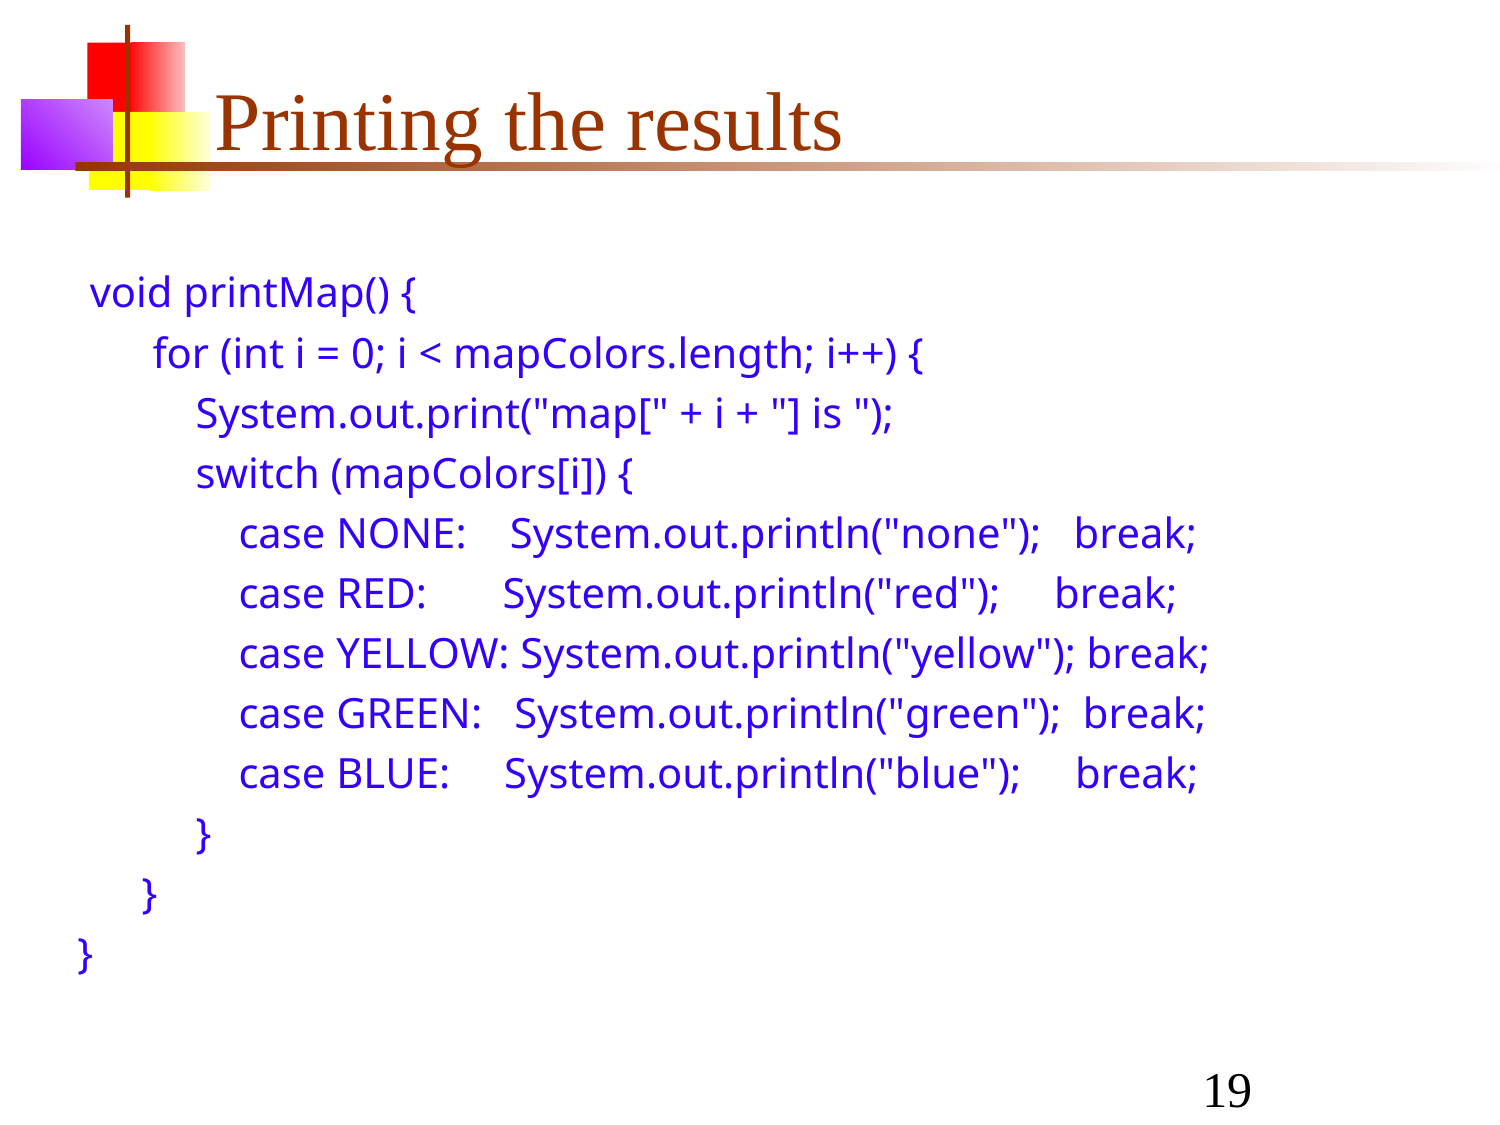

# Printing the results
 void printMap() {
 for (int i = 0; i < mapColors.length; i++) {
 System.out.print("map[" + i + "] is ");
 switch (mapColors[i]) {
 case NONE: System.out.println("none"); break;
 case RED: System.out.println("red"); break;
 case YELLOW: System.out.println("yellow"); break;
 case GREEN: System.out.println("green"); break;
 case BLUE: System.out.println("blue"); break;
 }
 }
}
19